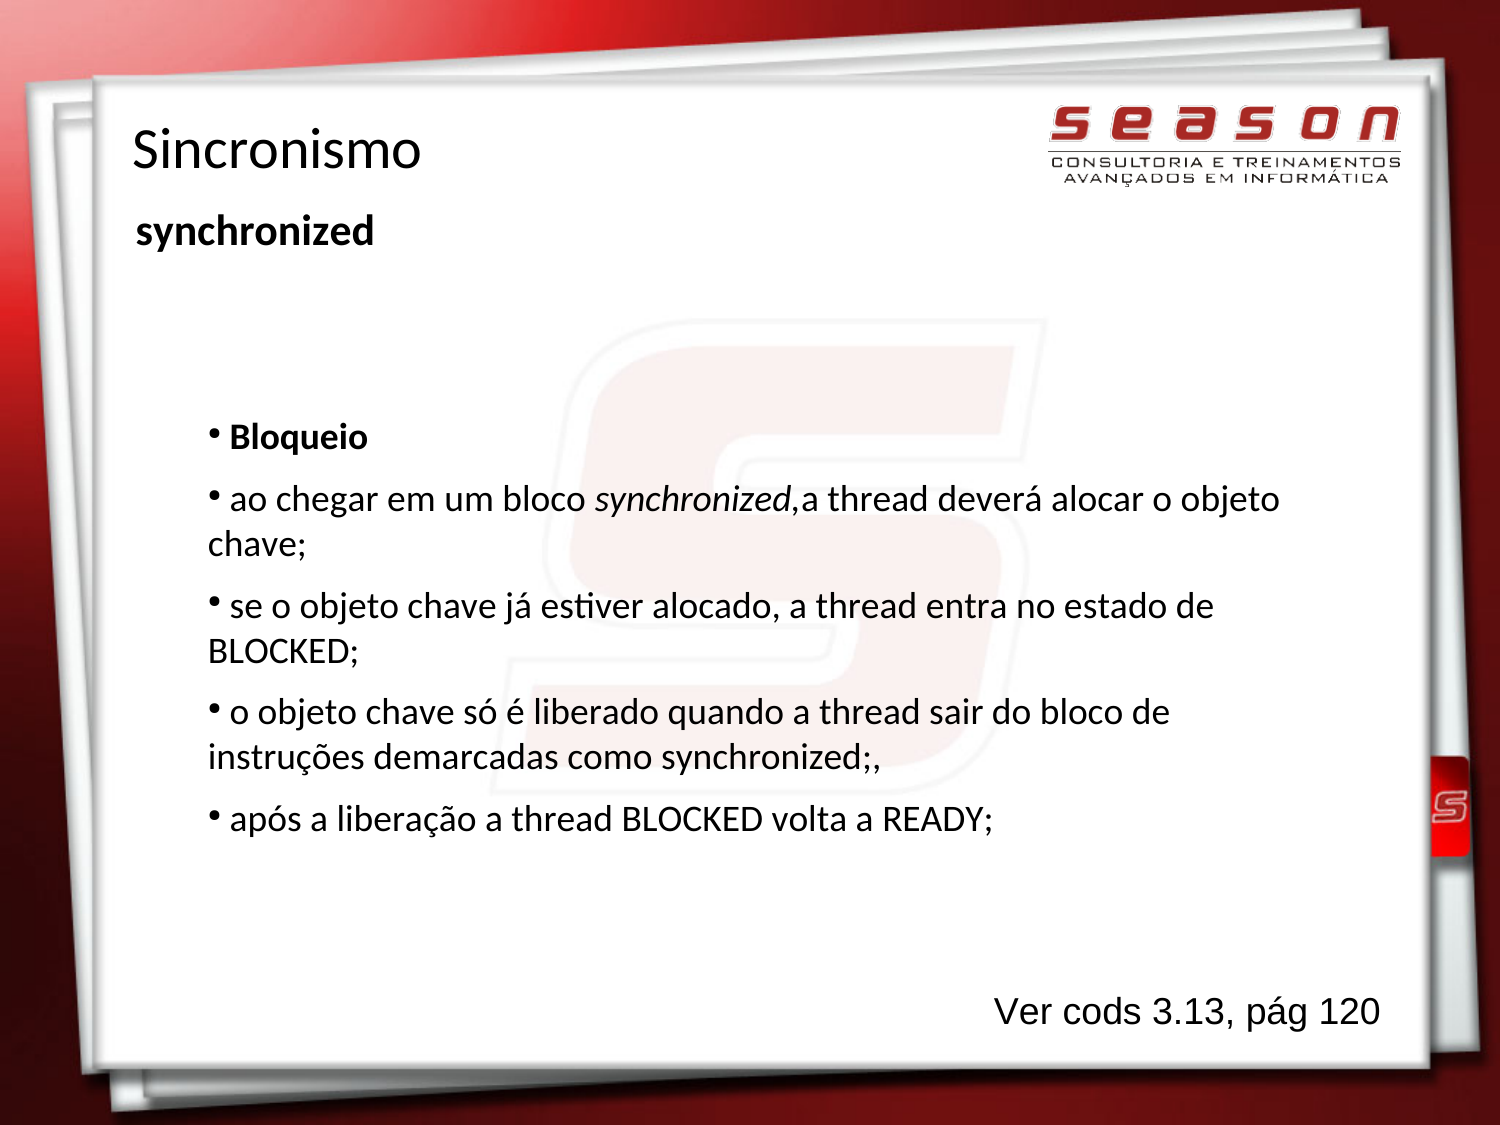

# Sincronismo
synchronized
 Bloqueio
 ao chegar em um bloco synchronized,a thread deverá alocar o objeto chave;
 se o objeto chave já estiver alocado, a thread entra no estado de BLOCKED;
 o objeto chave só é liberado quando a thread sair do bloco de instruções demarcadas como synchronized;,
 após a liberação a thread BLOCKED volta a READY;
Ver cods 3.13, pág 120